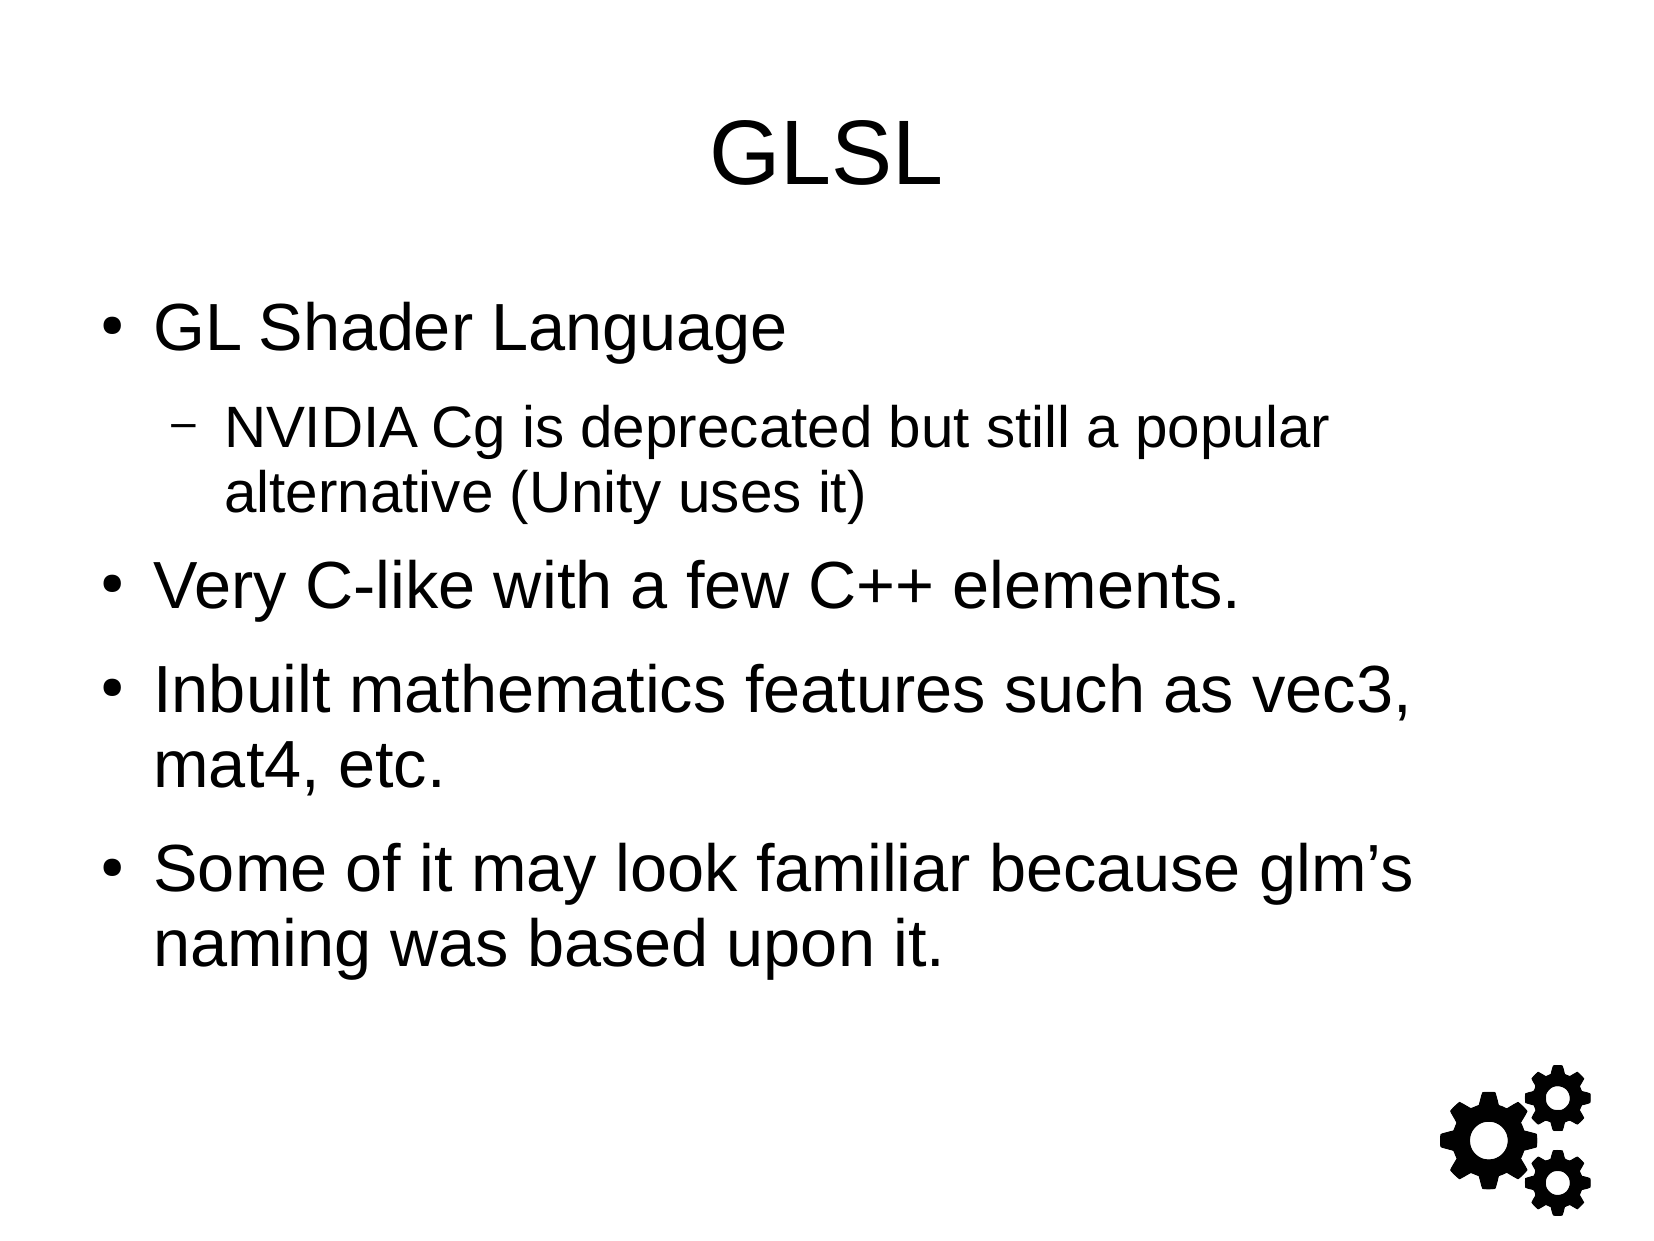

# GLSL
GL Shader Language
NVIDIA Cg is deprecated but still a popular alternative (Unity uses it)
Very C-like with a few C++ elements.
Inbuilt mathematics features such as vec3, mat4, etc.
Some of it may look familiar because glm’s naming was based upon it.